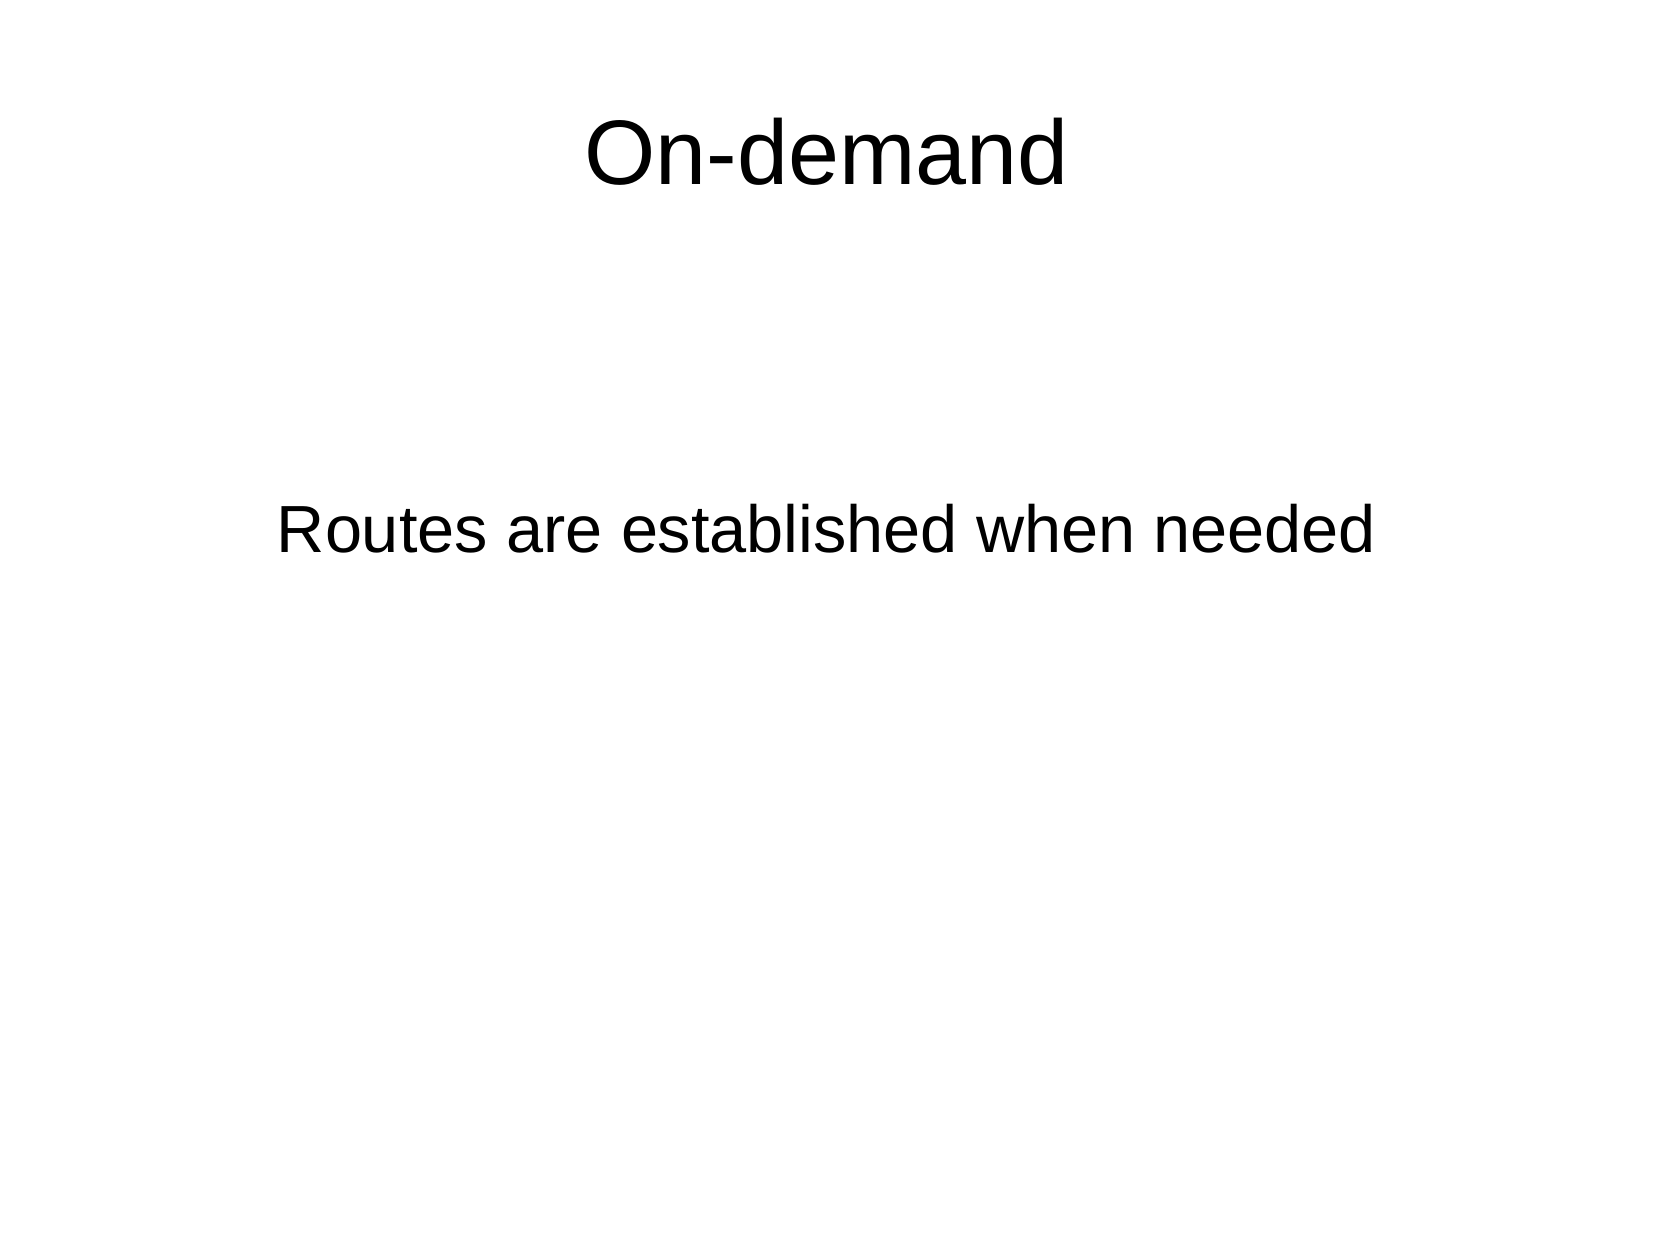

# On-demand
Routes are established when needed